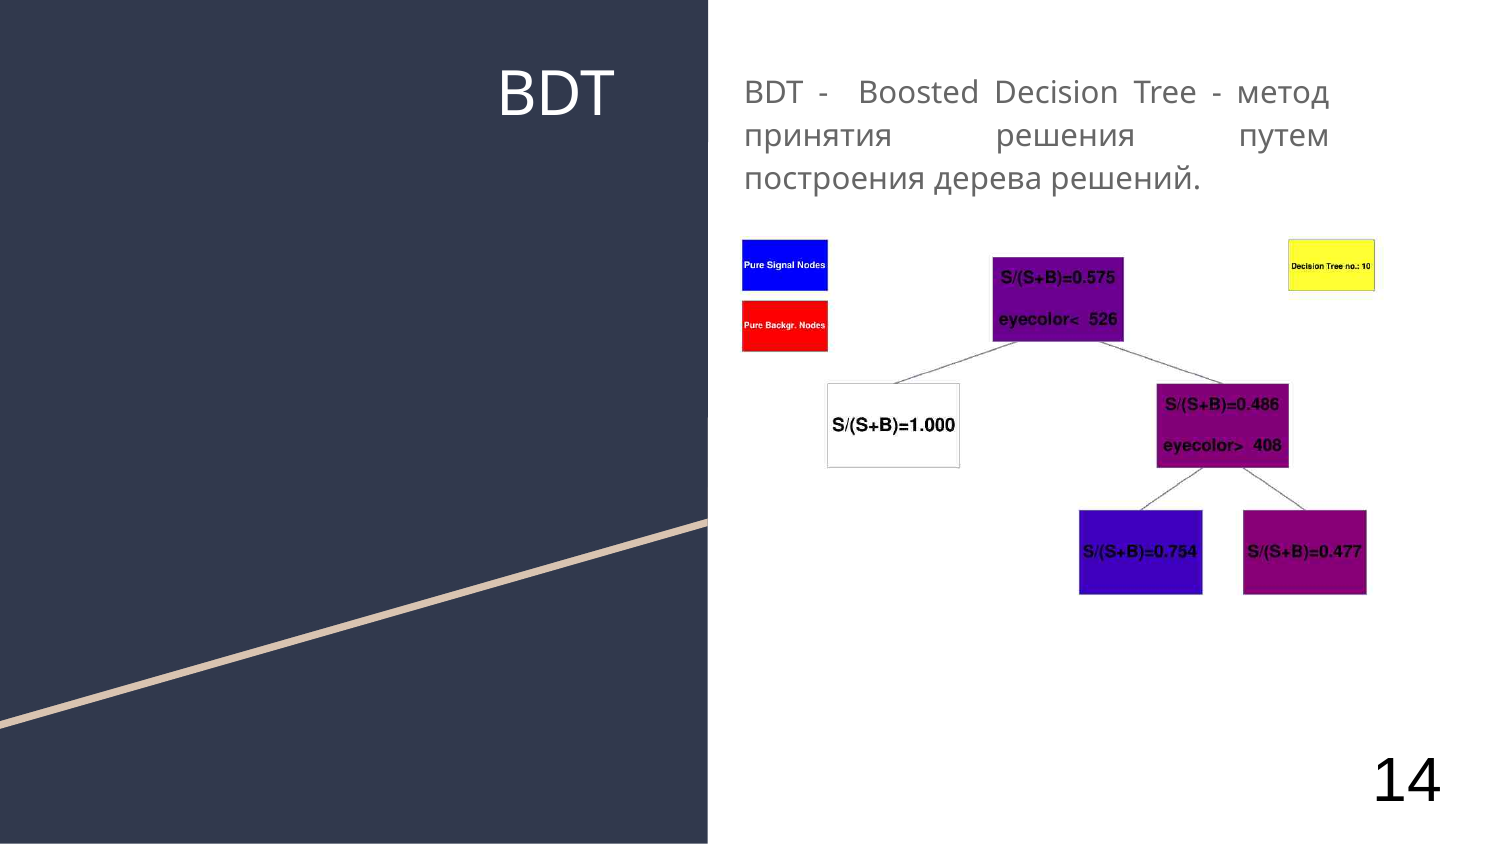

# BDT
BDT - Boosted Decision Tree - метод принятия решения путем построения дерева решений.
14